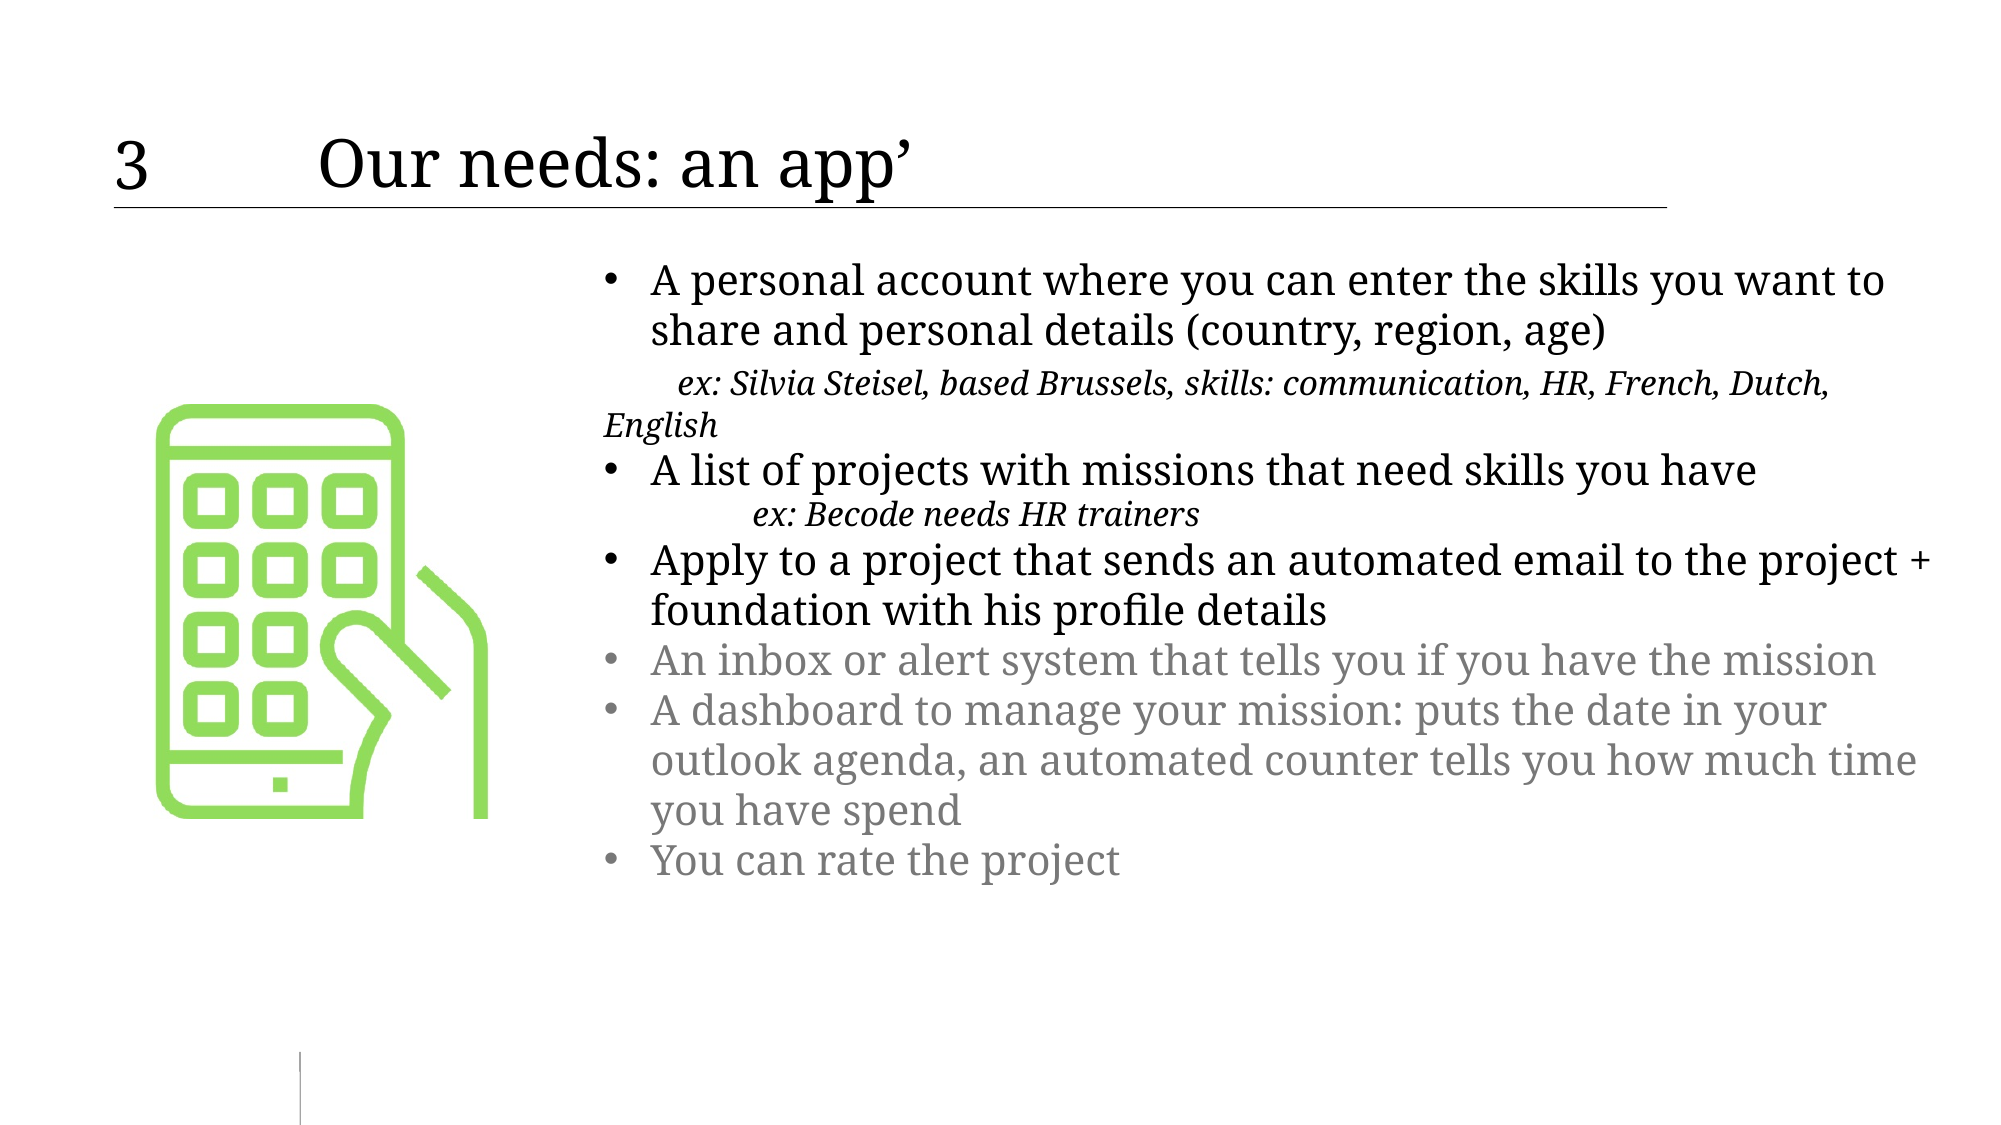

# Our needs: an app’
3
A personal account where you can enter the skills you want to share and personal details (country, region, age)
	ex: Silvia Steisel, based Brussels, skills: communication, HR, French, Dutch, English
A list of projects with missions that need skills you have
	ex: Becode needs HR trainers
Apply to a project that sends an automated email to the project + foundation with his profile details
An inbox or alert system that tells you if you have the mission
A dashboard to manage your mission: puts the date in your outlook agenda, an automated counter tells you how much time you have spend
You can rate the project